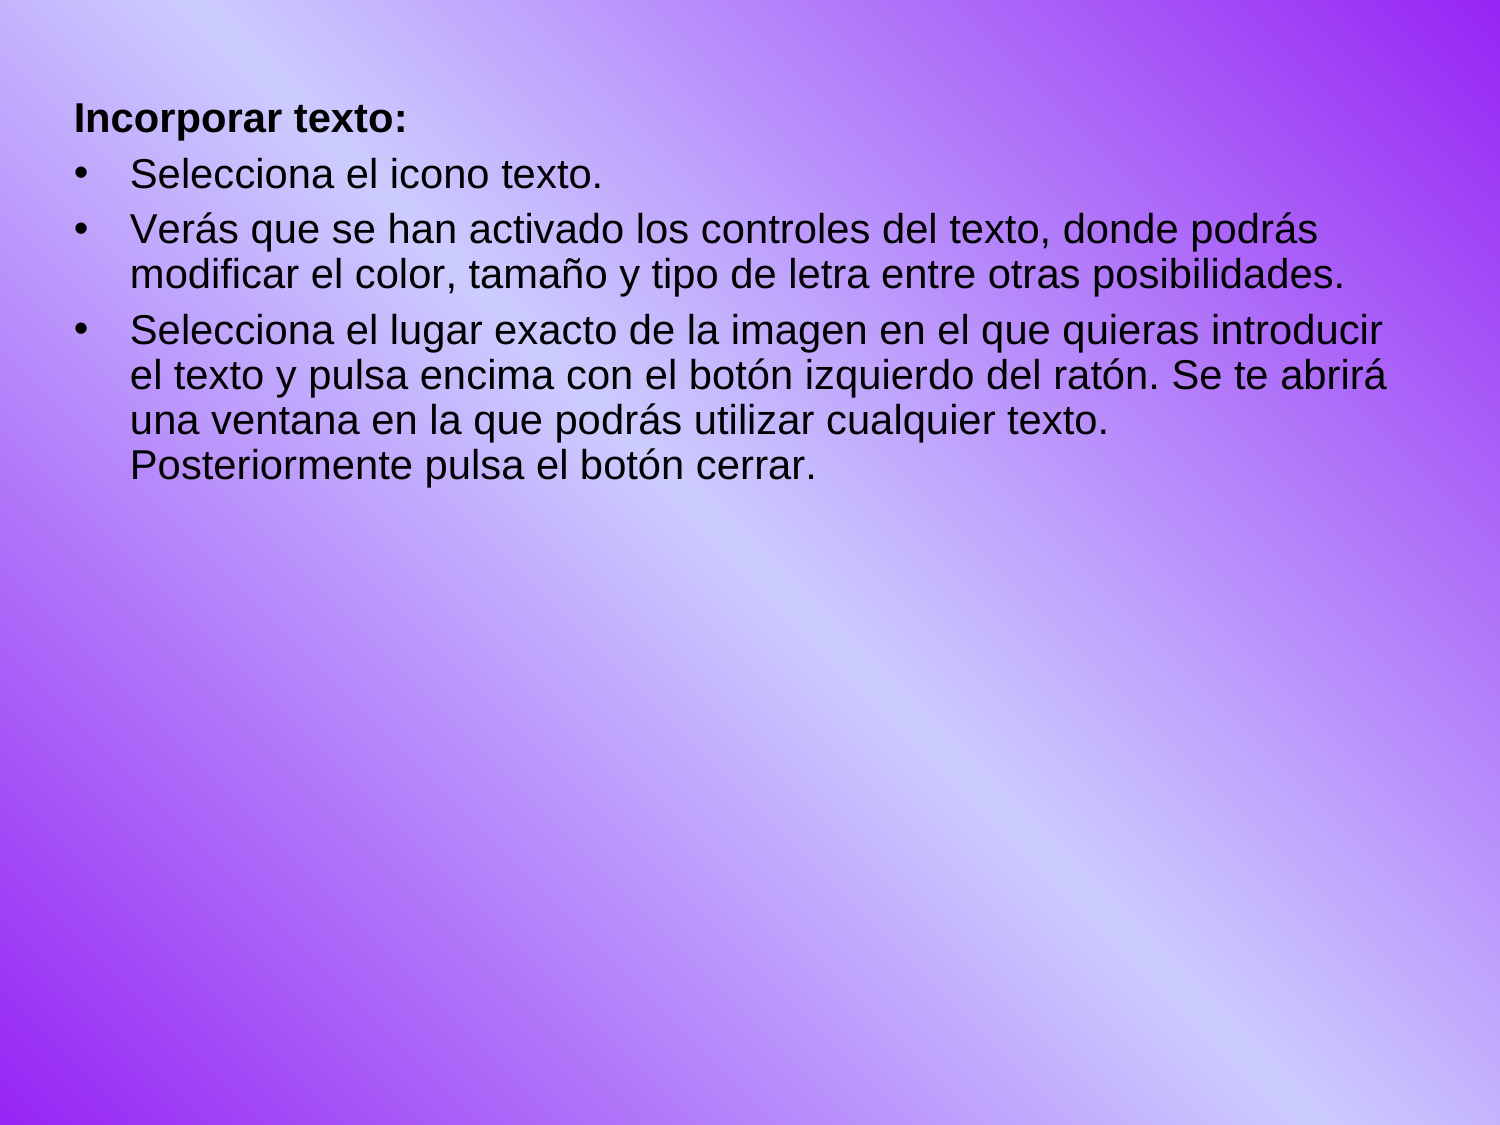

# Incorporar texto:
Selecciona el icono texto.
Verás que se han activado los controles del texto, donde podrás modificar el color, tamaño y tipo de letra entre otras posibilidades.
Selecciona el lugar exacto de la imagen en el que quieras introducir el texto y pulsa encima con el botón izquierdo del ratón. Se te abrirá una ventana en la que podrás utilizar cualquier texto. Posteriormente pulsa el botón cerrar.